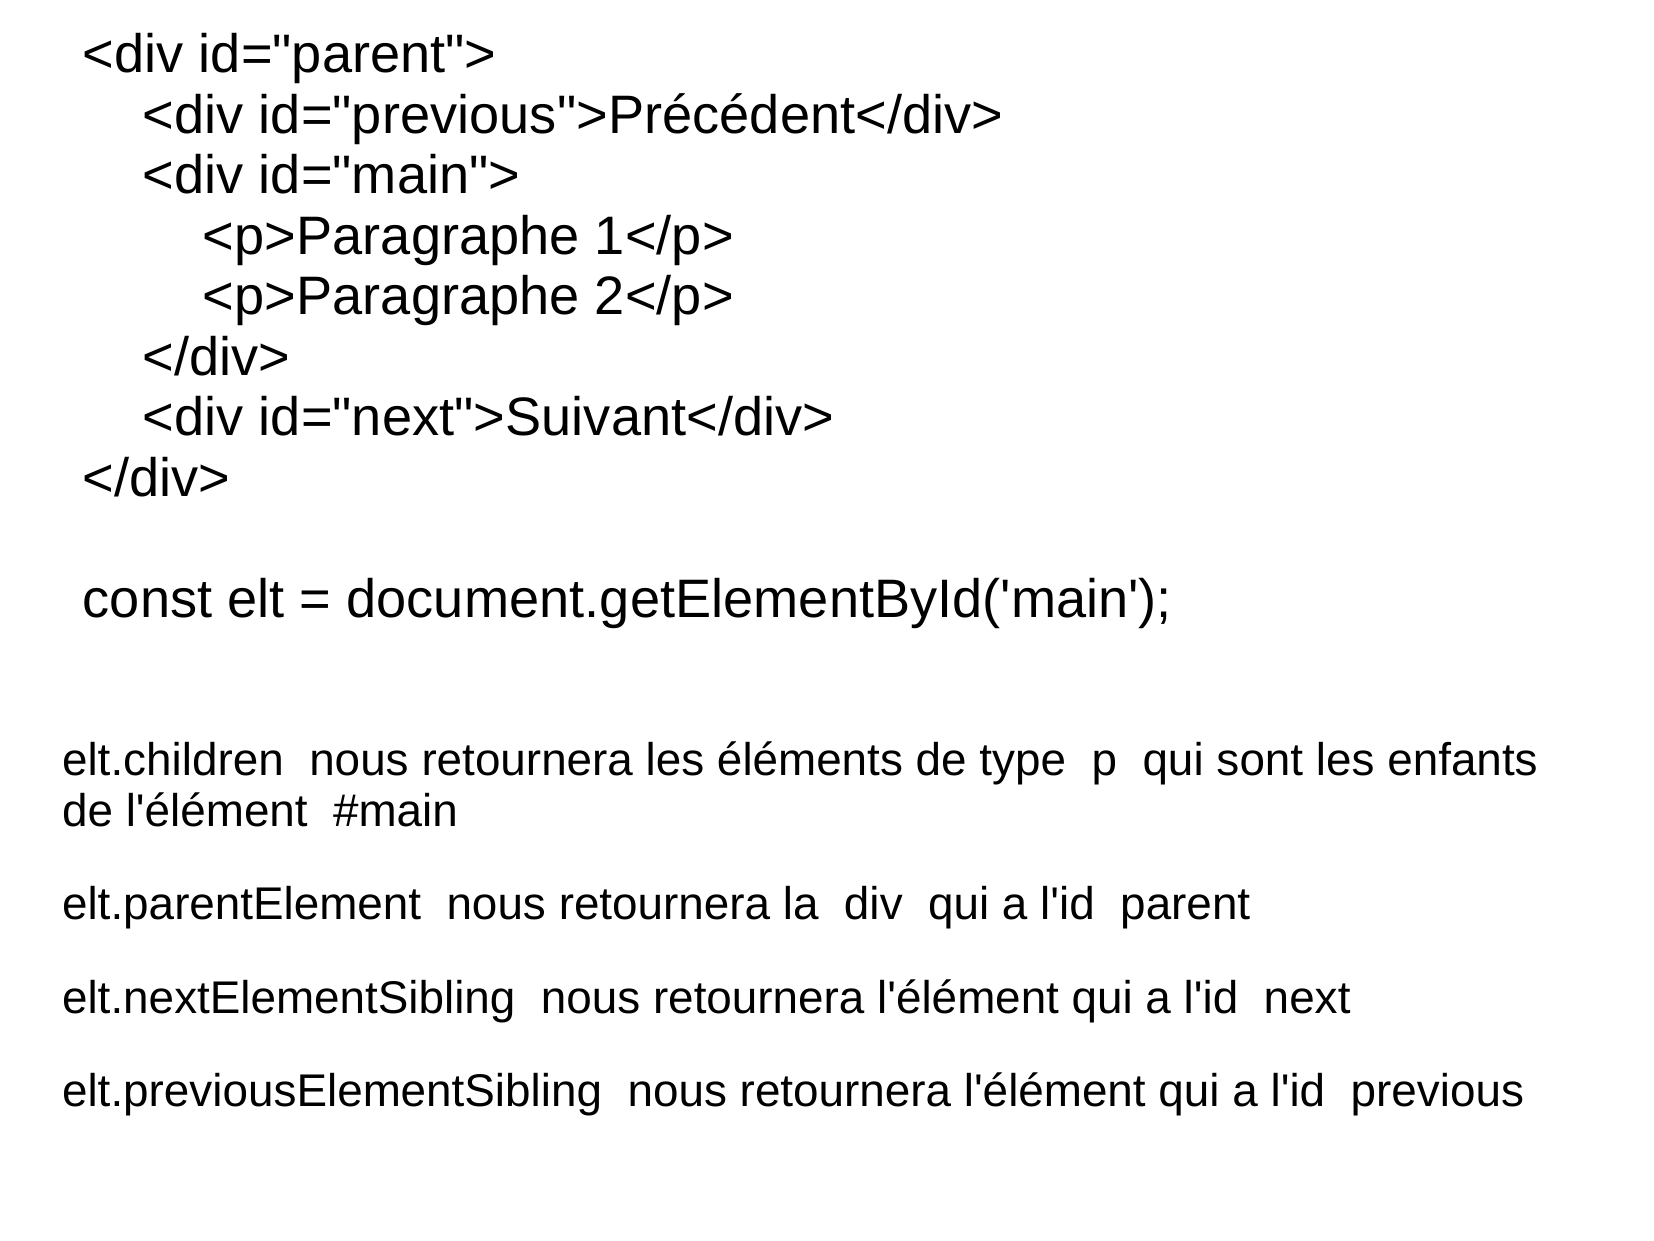

# <div id="parent"> <div id="previous">Précédent</div> <div id="main"> <p>Paragraphe 1</p> <p>Paragraphe 2</p> </div> <div id="next">Suivant</div> </div> const elt = document.getElementById('main');
elt.children nous retournera les éléments de type p qui sont les enfants
de l'élément #main
elt.parentElement nous retournera la div qui a l'id parent
elt.nextElementSibling nous retournera l'élément qui a l'id next
elt.previousElementSibling nous retournera l'élément qui a l'id previous